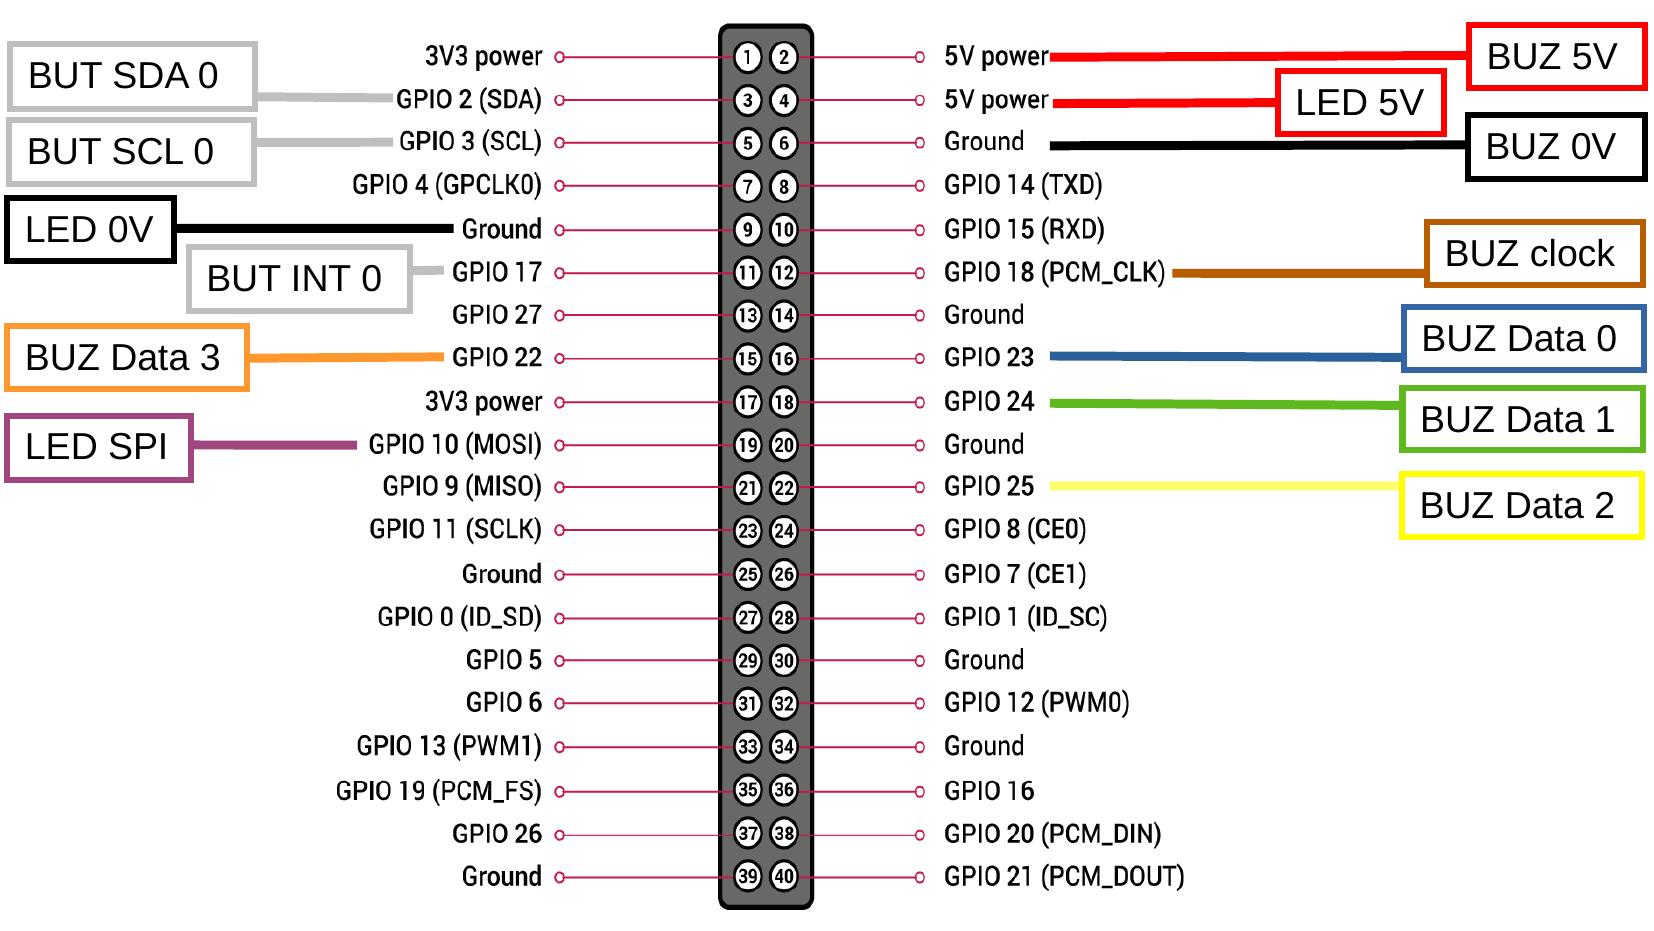

BUZ 5V
BUT SDA 0
LED 5V
BUZ 0V
BUT SCL 0
LED 0V
BUZ clock
BUT INT 0
BUZ Data 0
BUZ Data 3
BUZ Data 1
LED SPI
BUZ Data 2